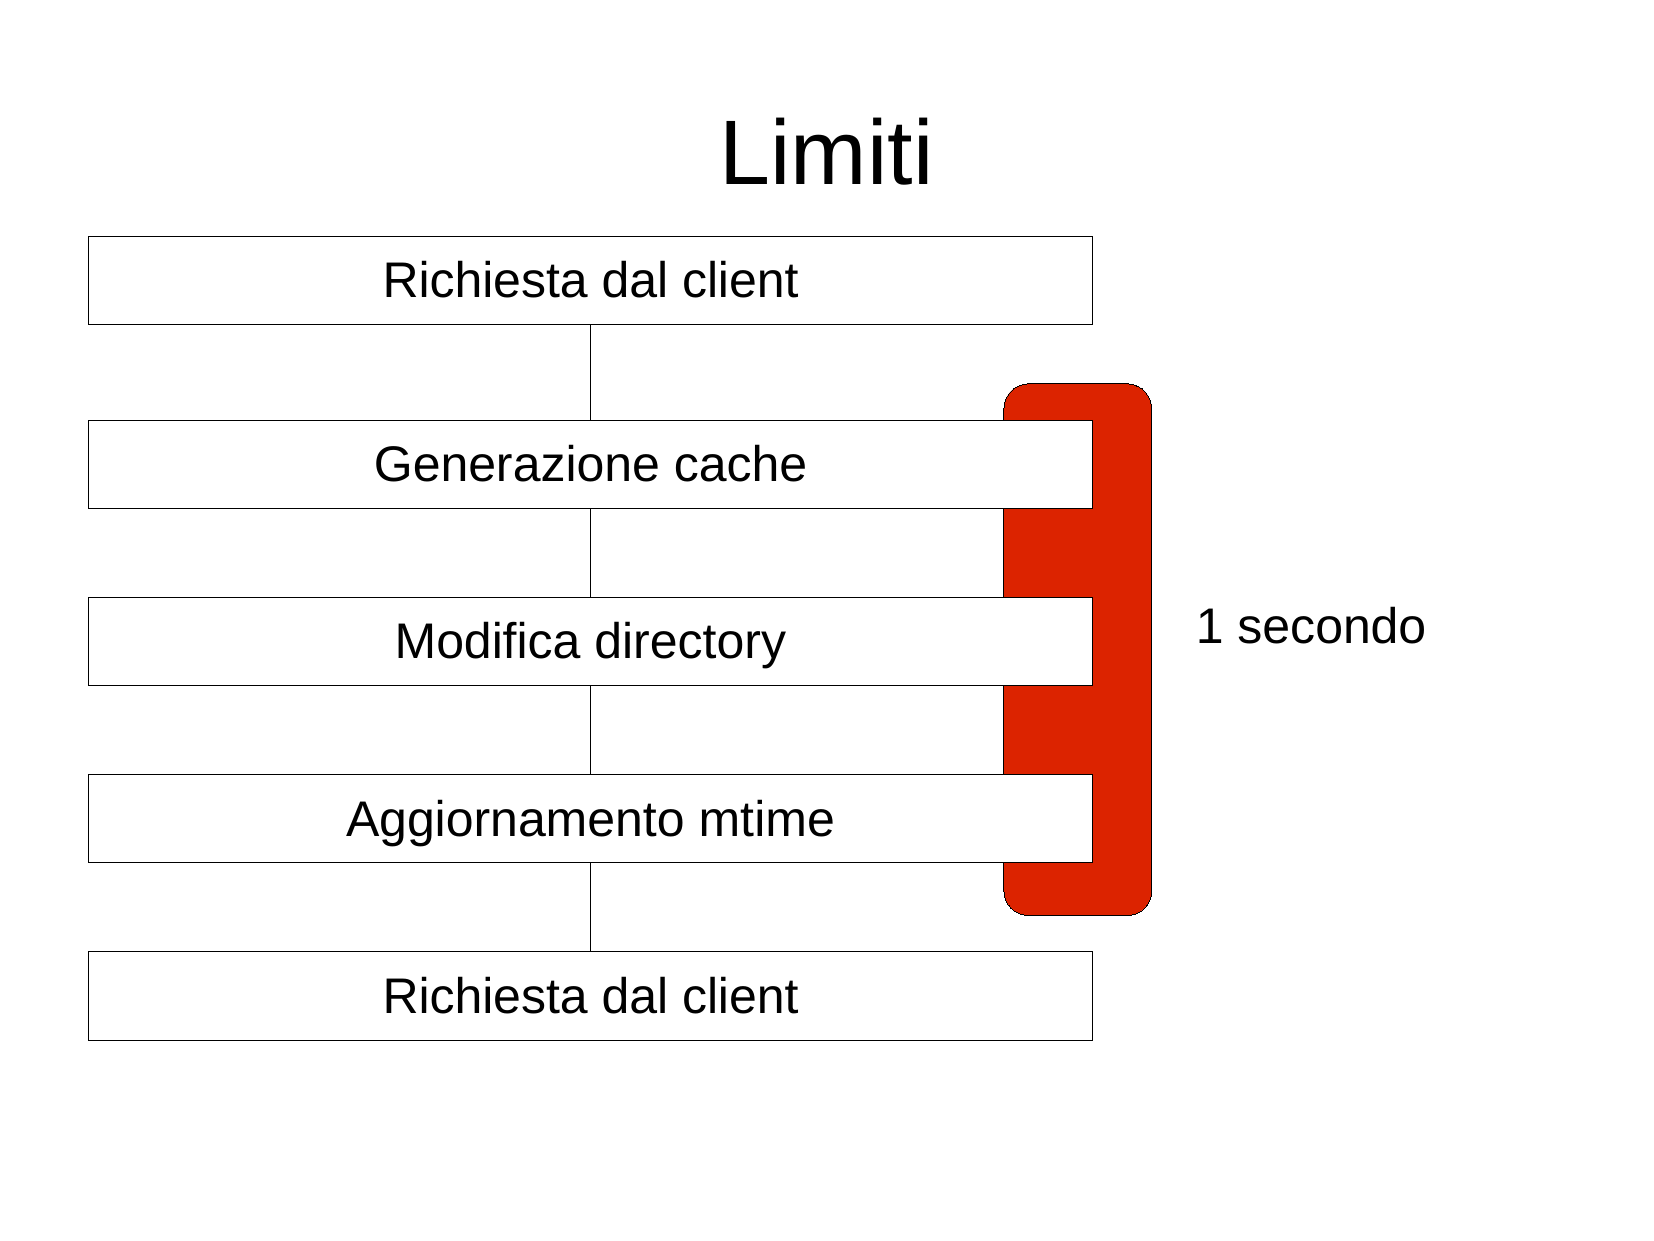

# Limiti
Richiesta dal client
Generazione cache
1 secondo
Modifica directory
Aggiornamento mtime
Richiesta dal client